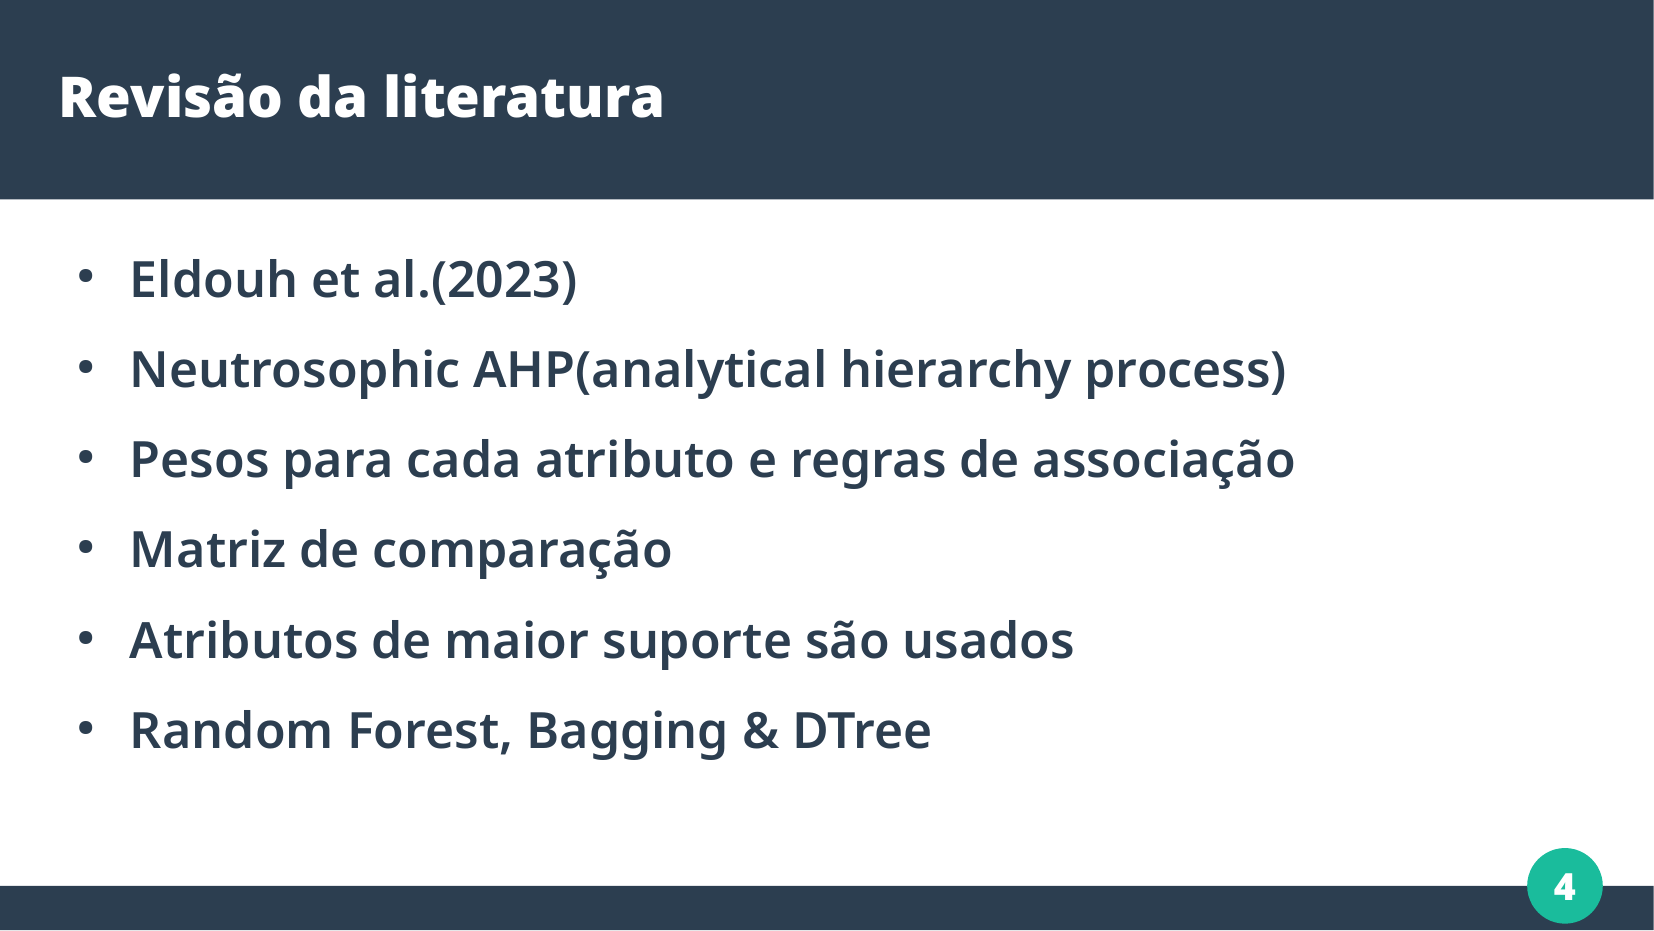

# Revisão da literatura
Eldouh et al.(2023)
Neutrosophic AHP(analytical hierarchy process)
Pesos para cada atributo e regras de associação
Matriz de comparação
Atributos de maior suporte são usados
Random Forest, Bagging & DTree